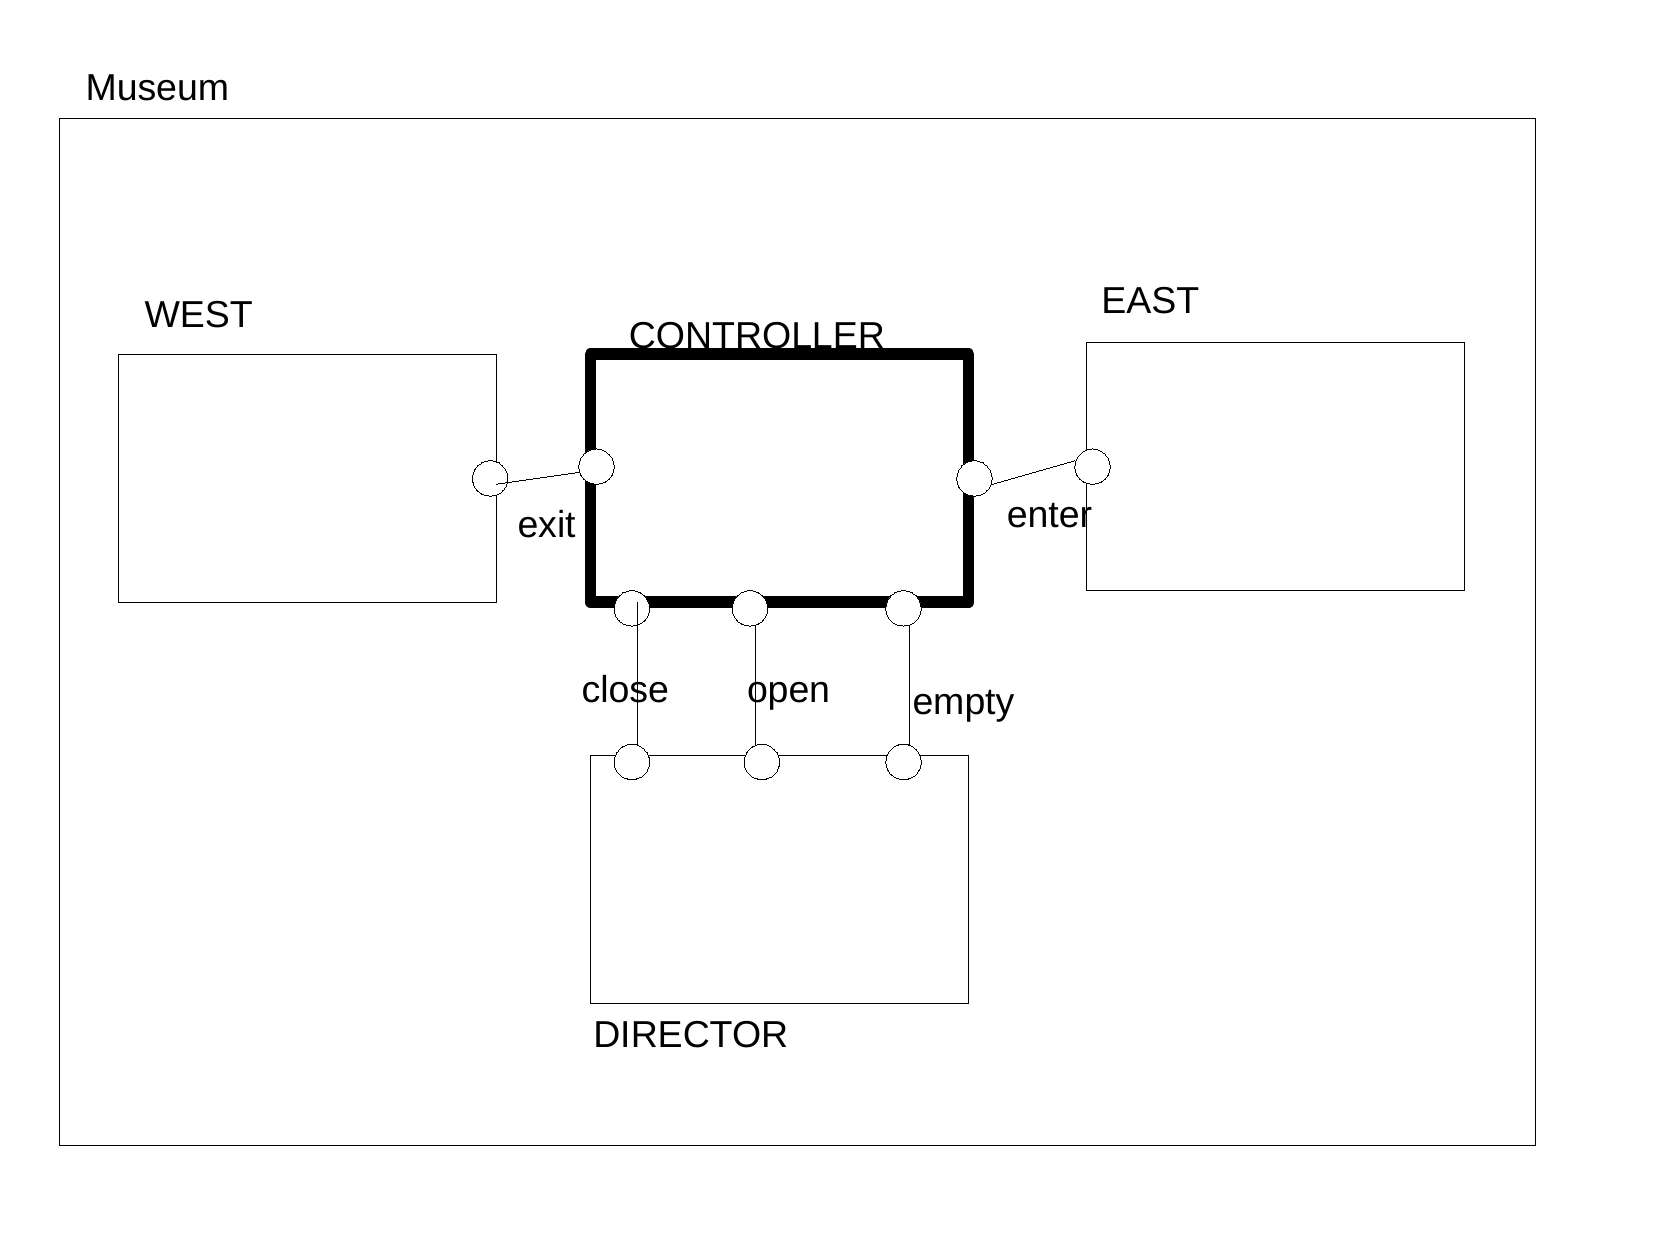

Museum
EAST
WEST
CONTROLLER
enter
exit
close
open
empty
DIRECTOR